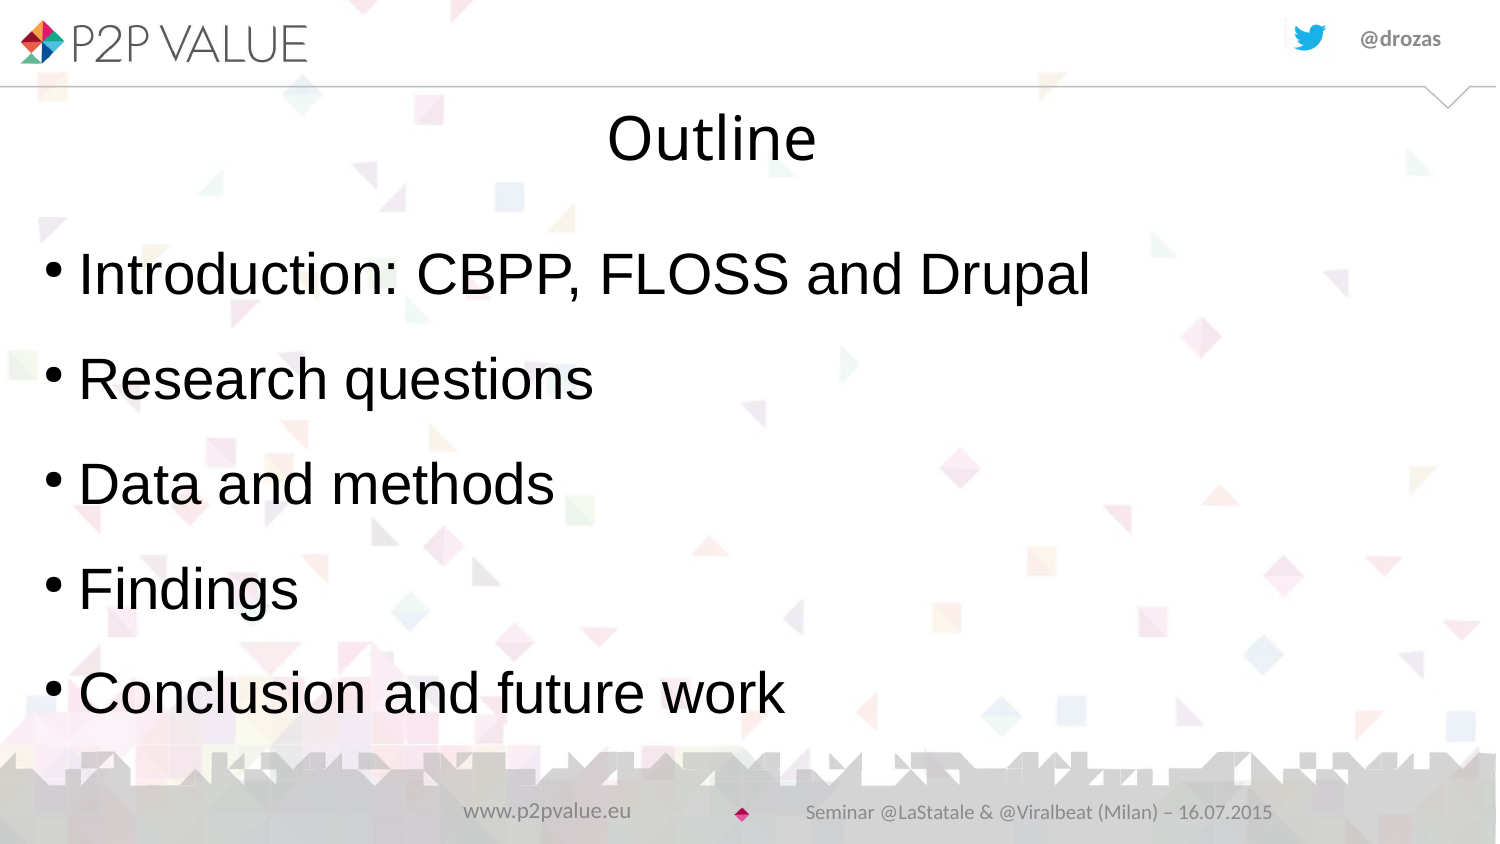

@drozas
# Outline
Introduction: CBPP, FLOSS and Drupal
Research questions
Data and methods
Findings
Conclusion and future work
Seminar @LaStatale & @Viralbeat (Milan) – 16.07.2015
www.p2pvalue.eu